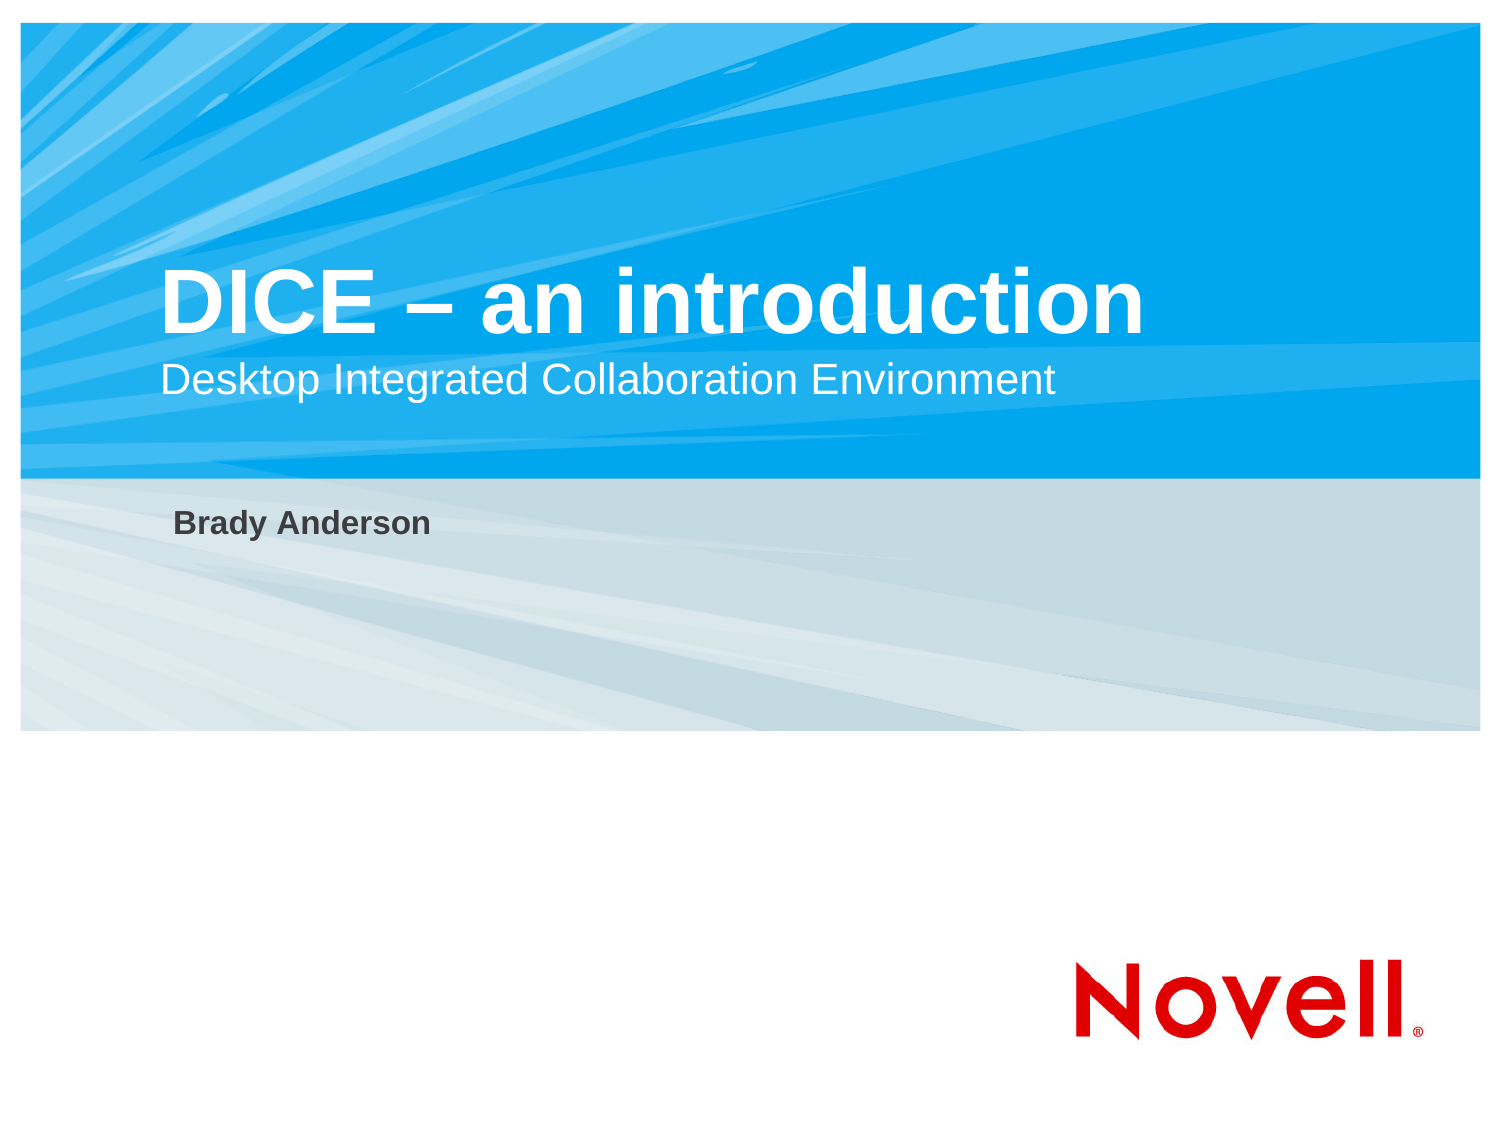

# DICE – an introduction Desktop Integrated Collaboration Environment
 Brady Anderson